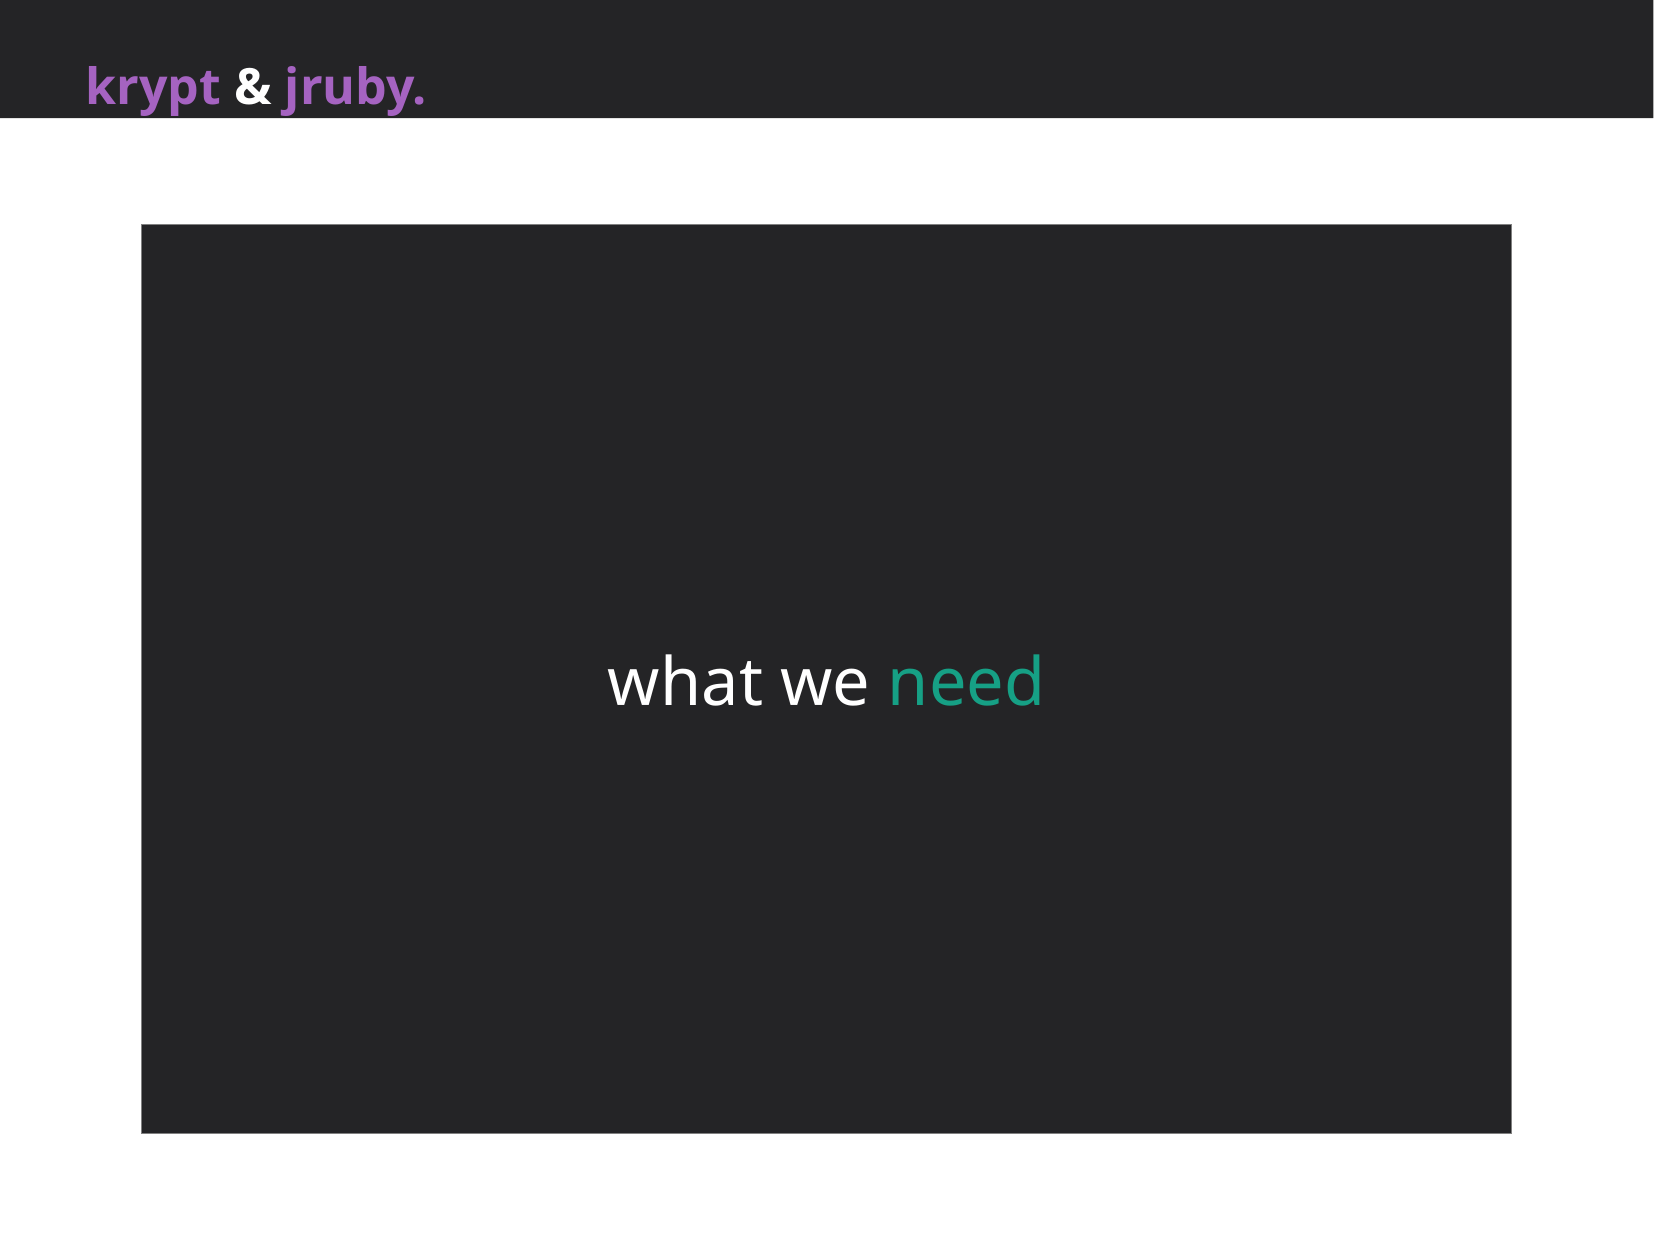

krypt & jruby.
what we need
krypt first of all is a framework